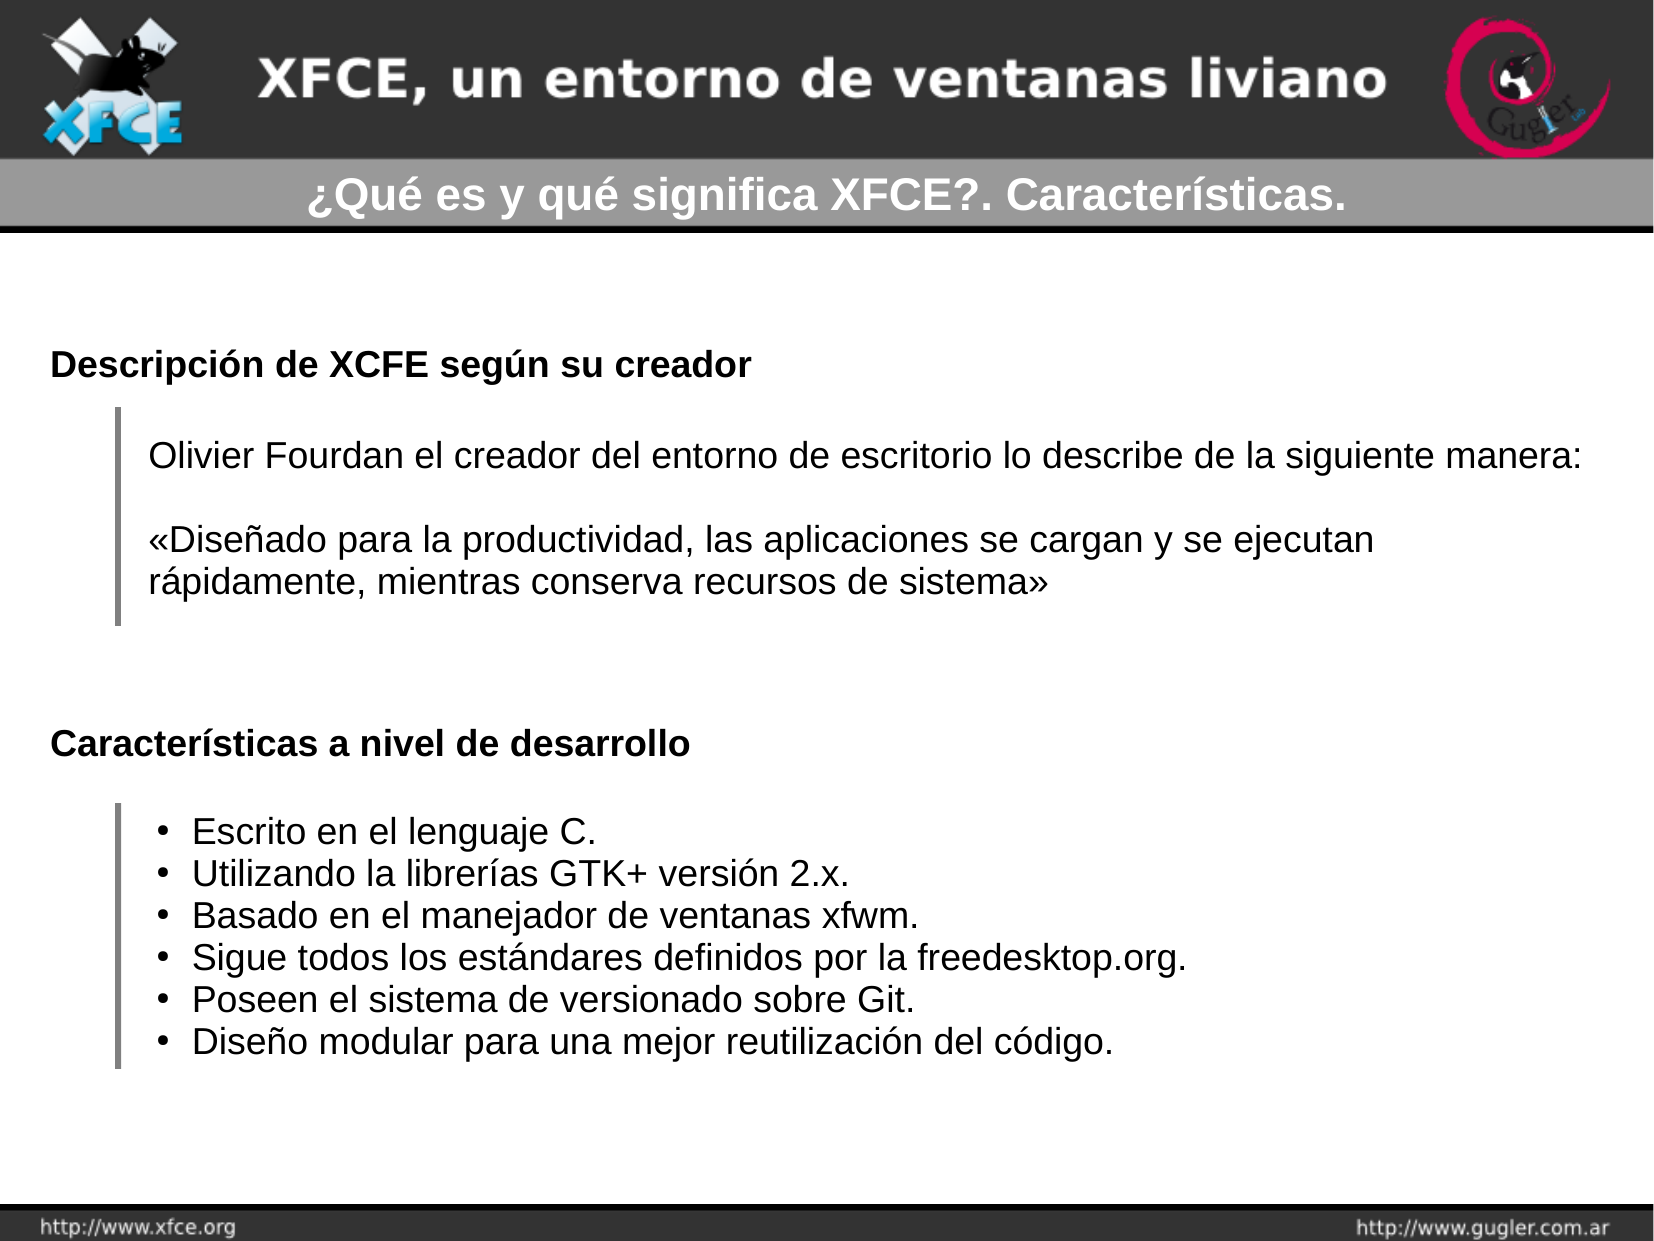

¿Qué es y qué significa XFCE?. Características.
Descripción de XCFE según su creador
Olivier Fourdan el creador del entorno de escritorio lo describe de la siguiente manera:
«Diseñado para la productividad, las aplicaciones se cargan y se ejecutan rápidamente, mientras conserva recursos de sistema»
Características a nivel de desarrollo
Escrito en el lenguaje C.
Utilizando la librerías GTK+ versión 2.x.
Basado en el manejador de ventanas xfwm.
Sigue todos los estándares definidos por la freedesktop.org.
Poseen el sistema de versionado sobre Git.
Diseño modular para una mejor reutilización del código.